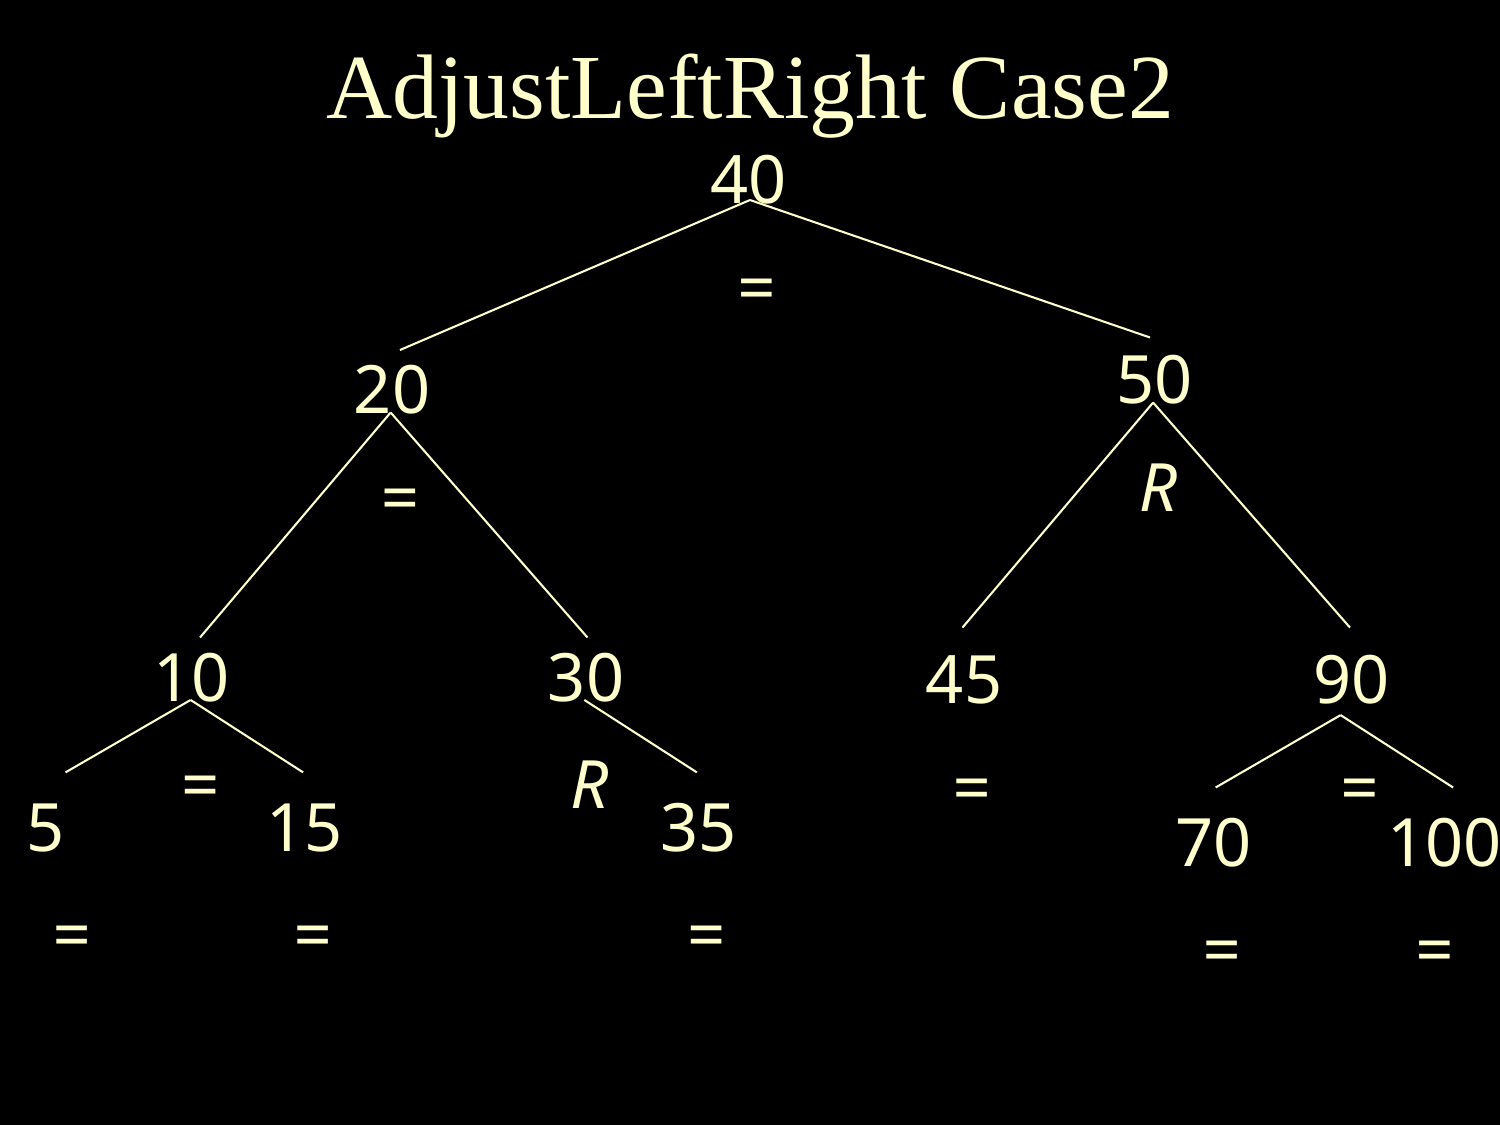

# AdjustLeftRight Case2
40
=
50
R
20
=
10
=
30
R
45
=
90
=
5
=
15
=
35
=
70
=
100
=